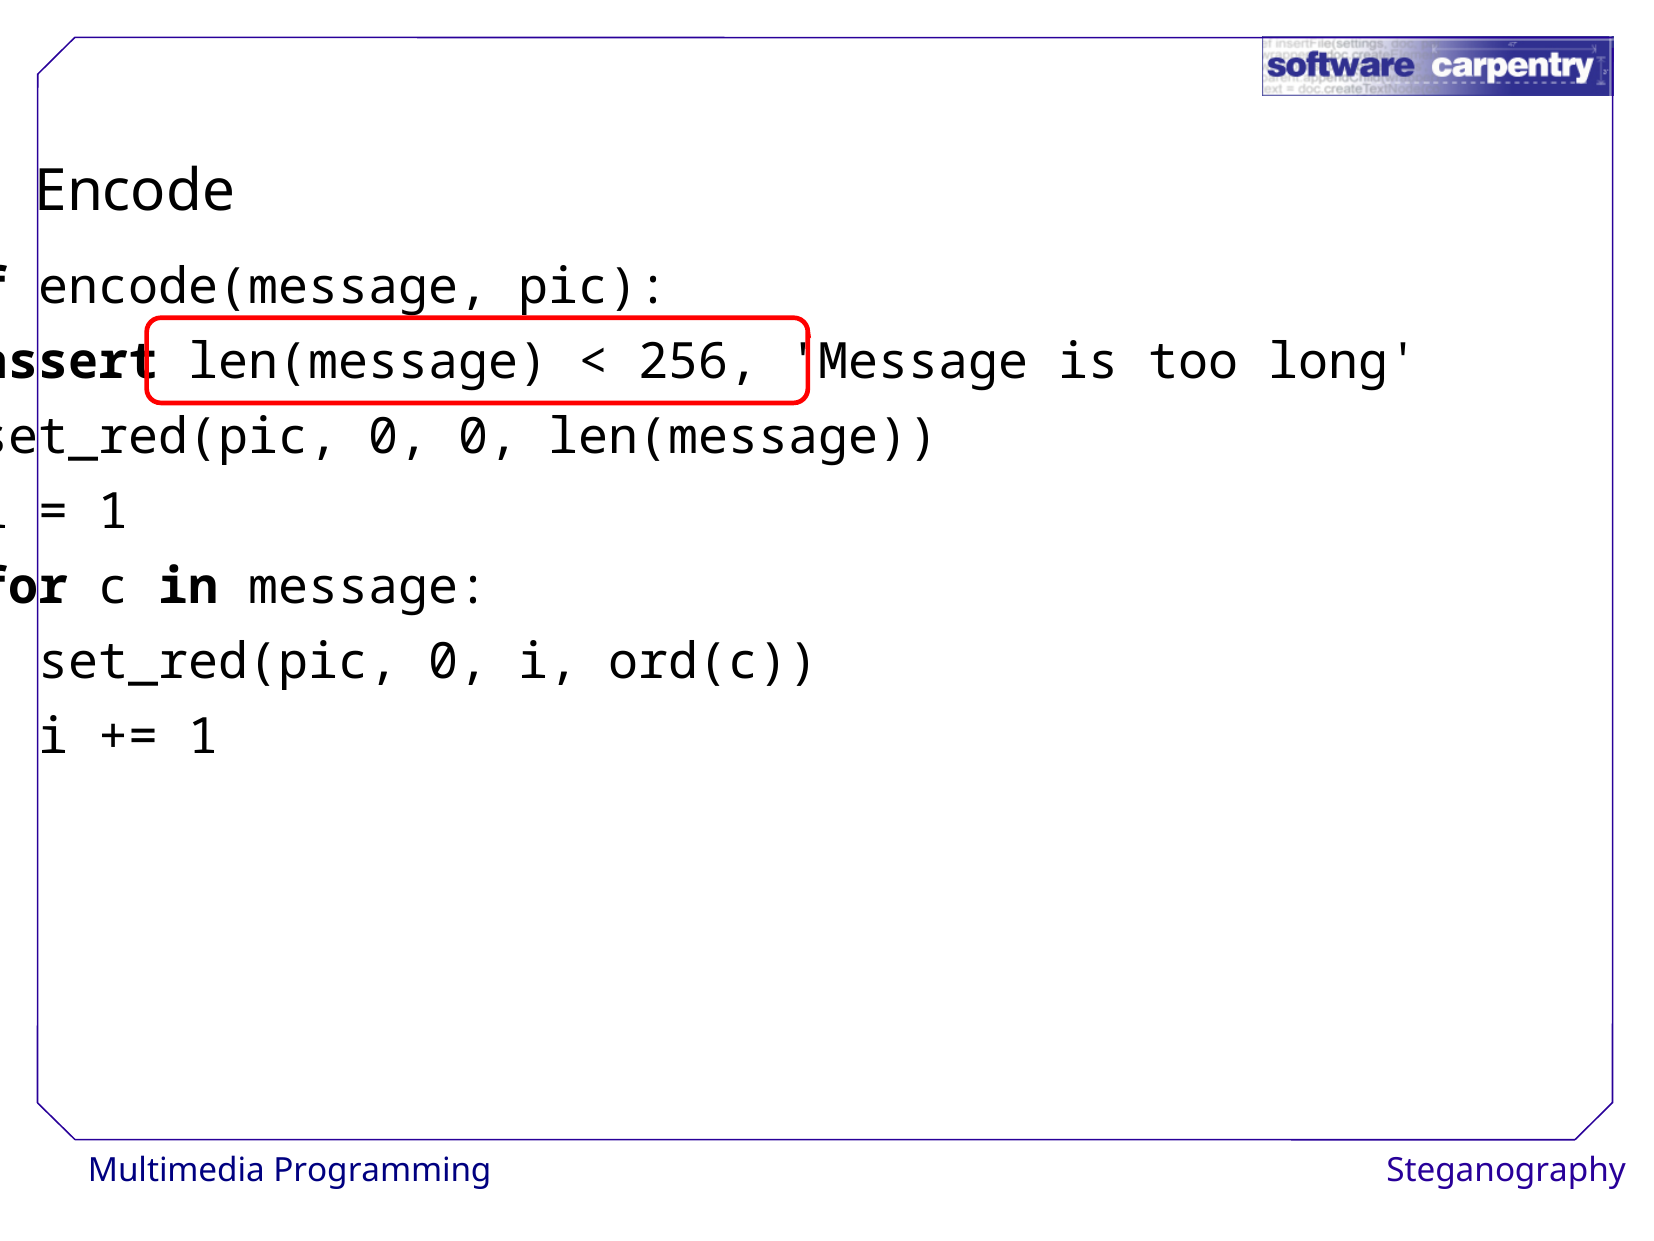

Encode
def encode(message, pic):
 assert len(message) < 256, 'Message is too long'
 set_red(pic, 0, 0, len(message))
 i = 1
 for c in message:
 set_red(pic, 0, i, ord(c))
 i += 1